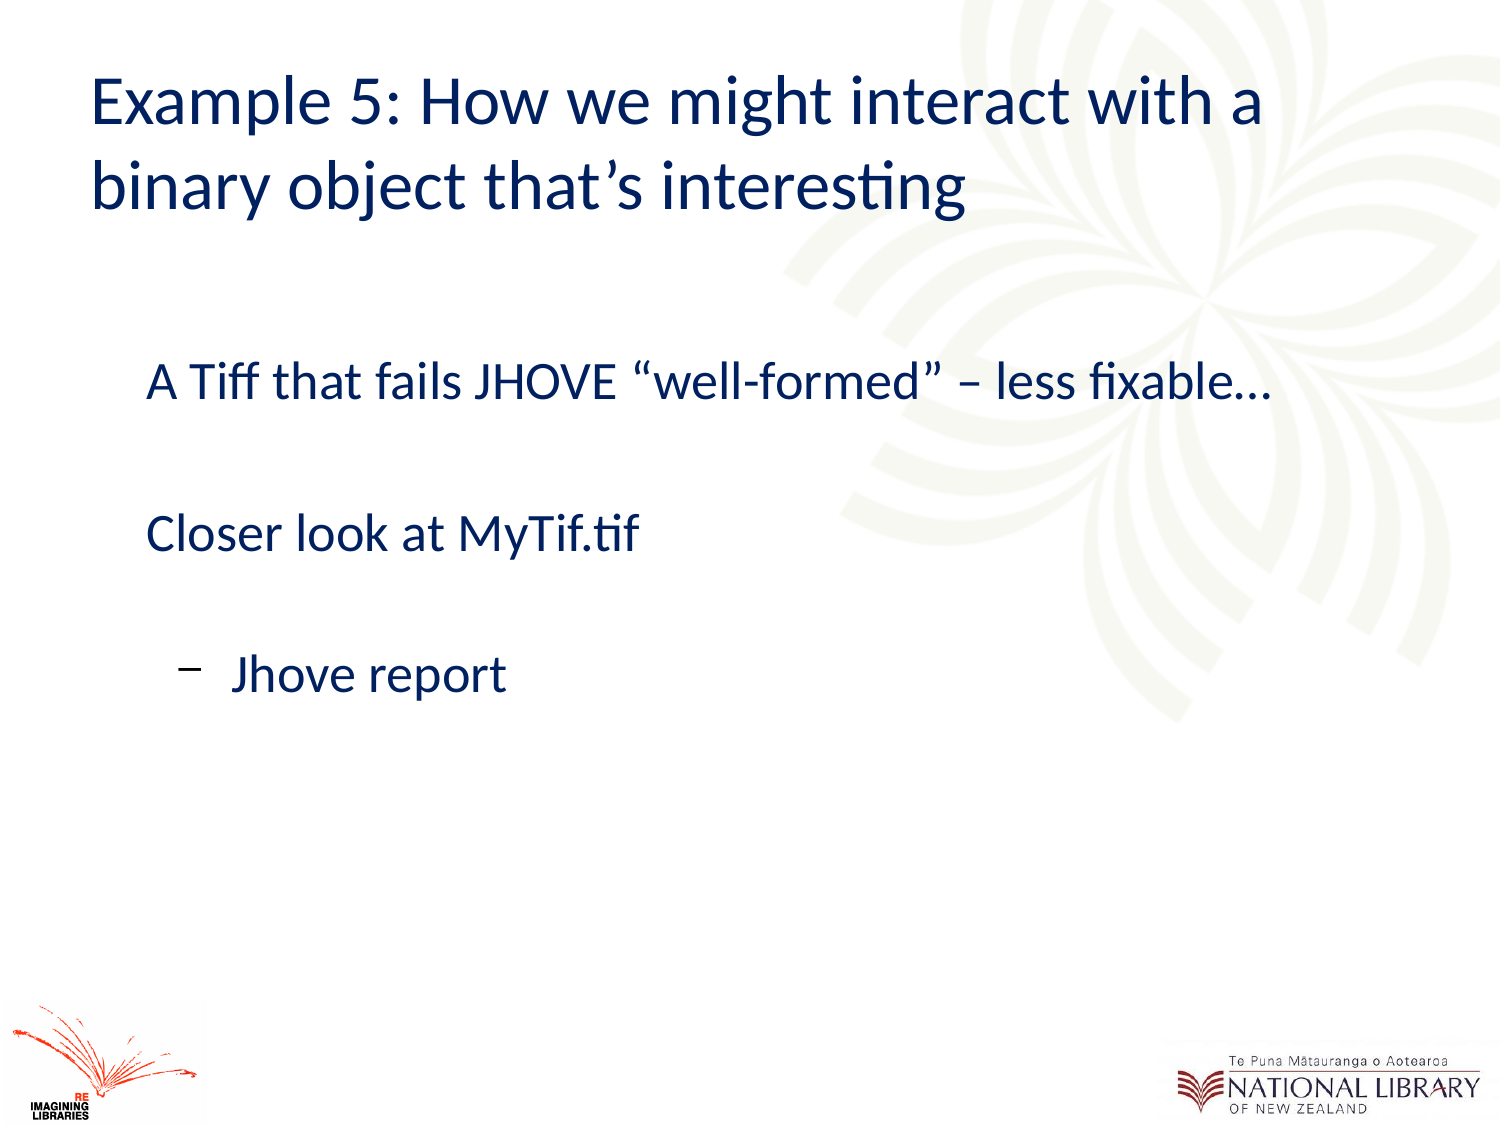

# Example 5: How we might interact with a binary object that’s interesting
A Tiff that fails JHOVE “well-formed” – less fixable…
Closer look at MyTif.tif
Jhove report